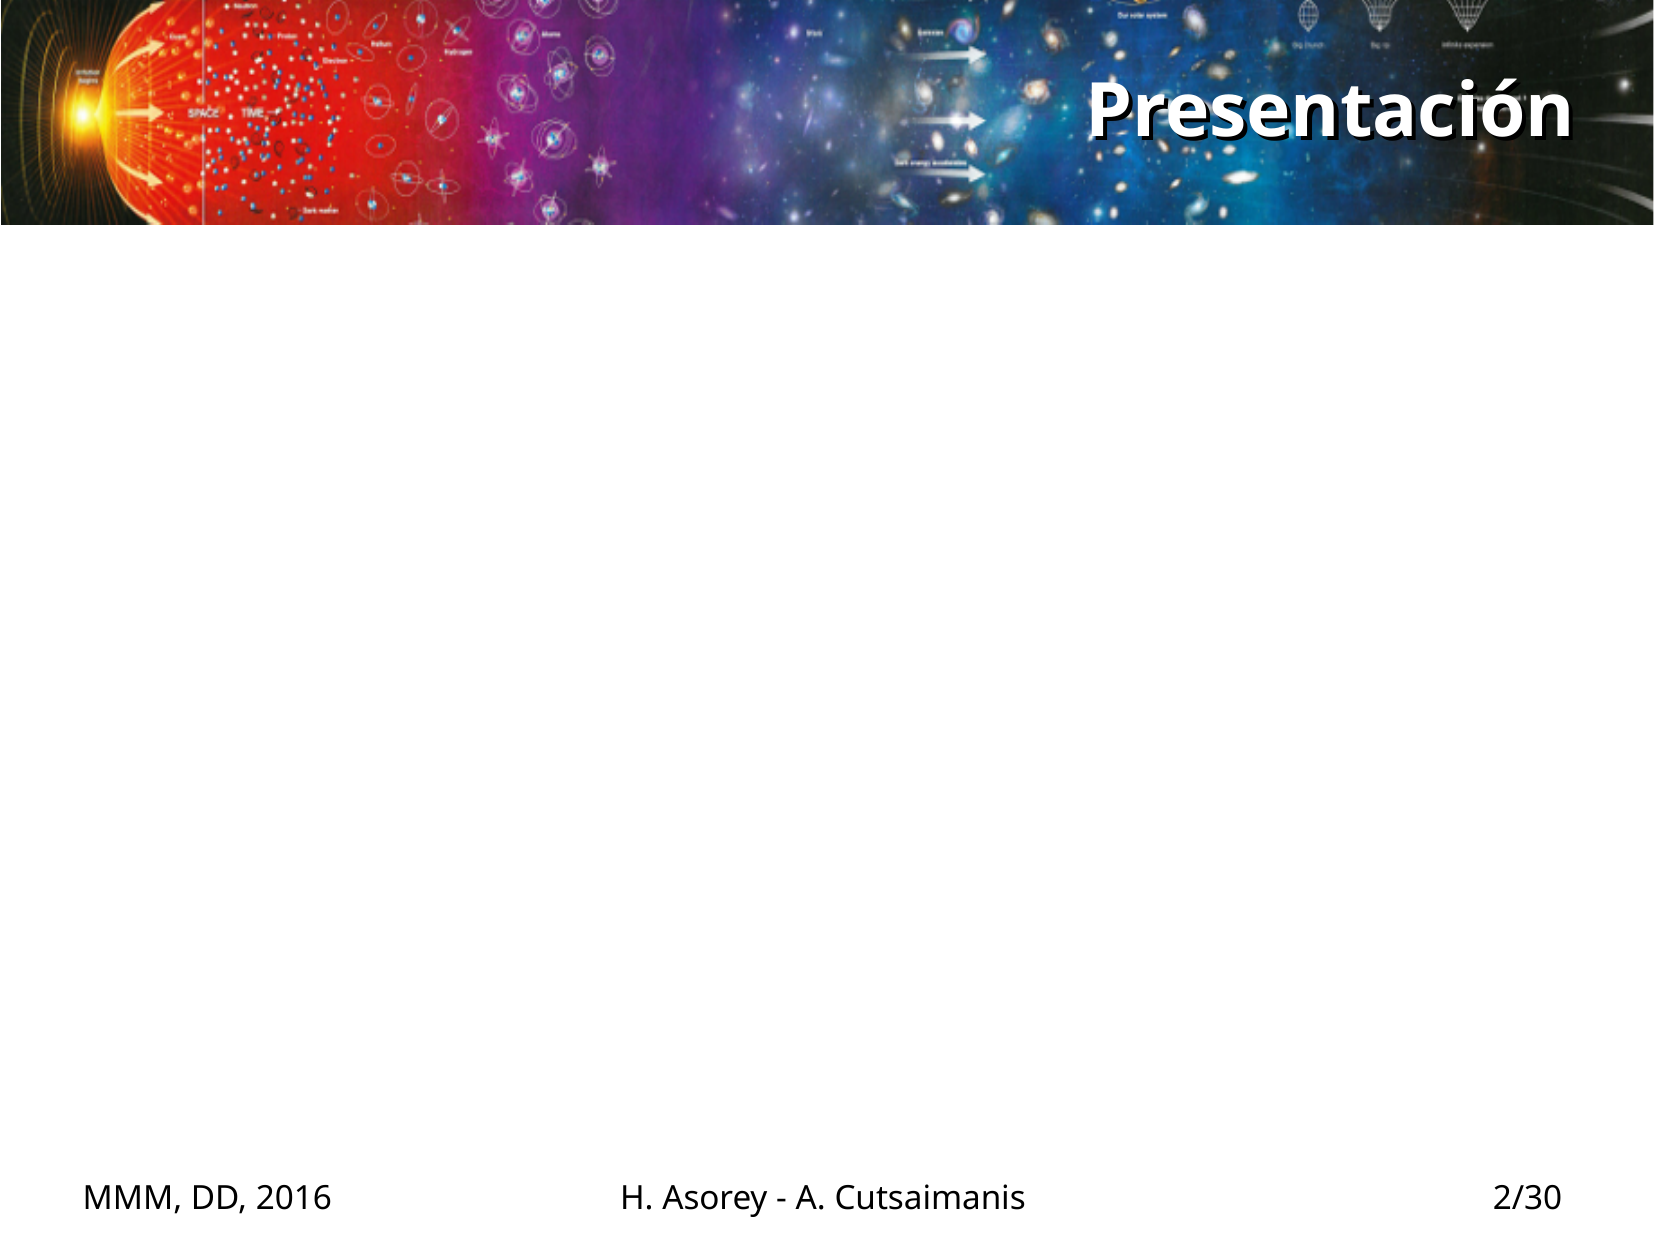

# Presentación
MMM, DD, 2016
H. Asorey - A. Cutsaimanis
2